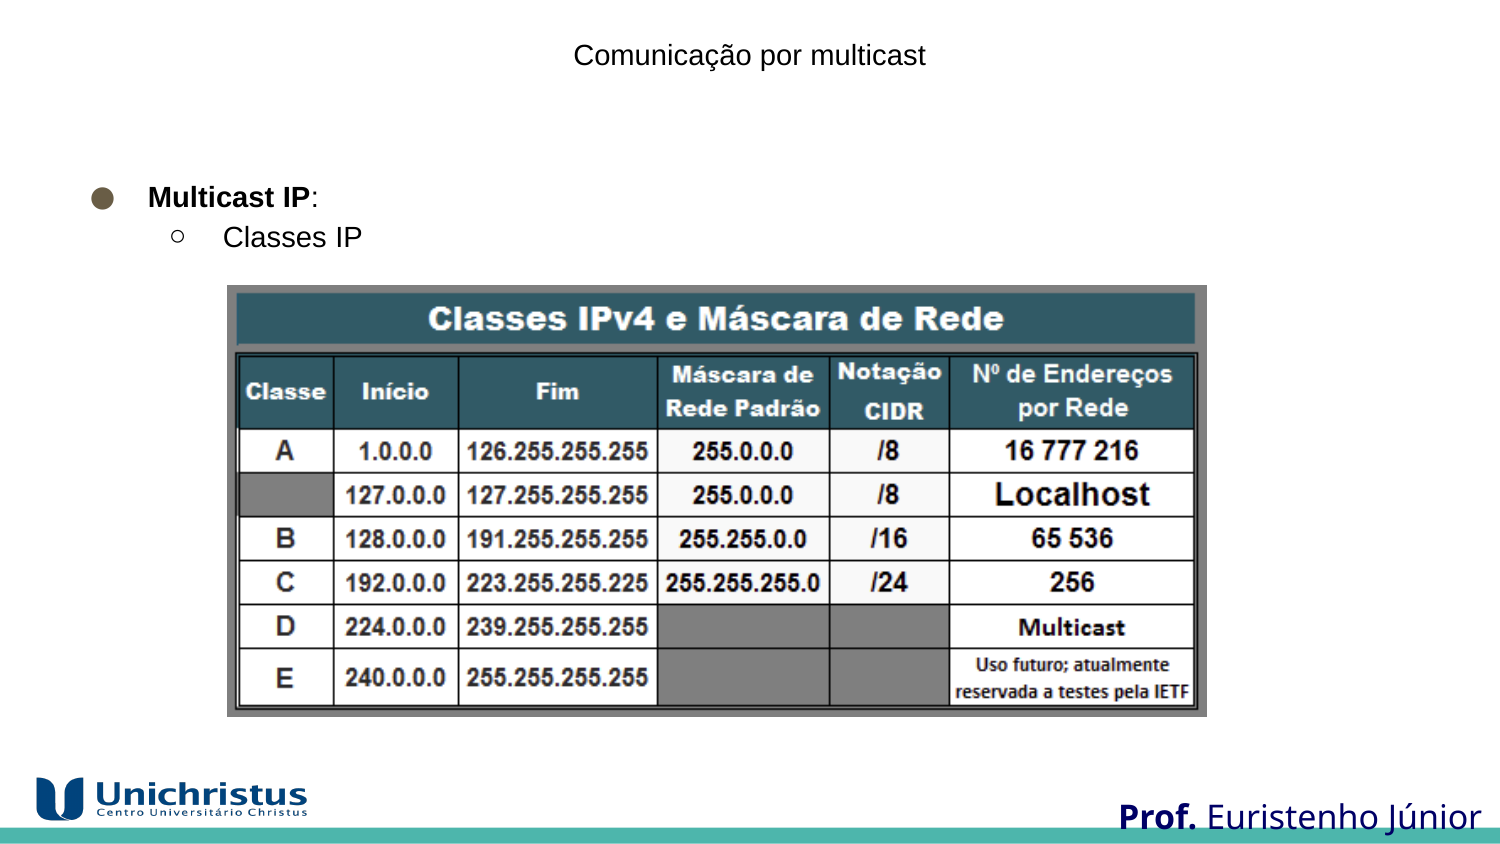

# Comunicação por multicast
Multicast IP:
Classes IP